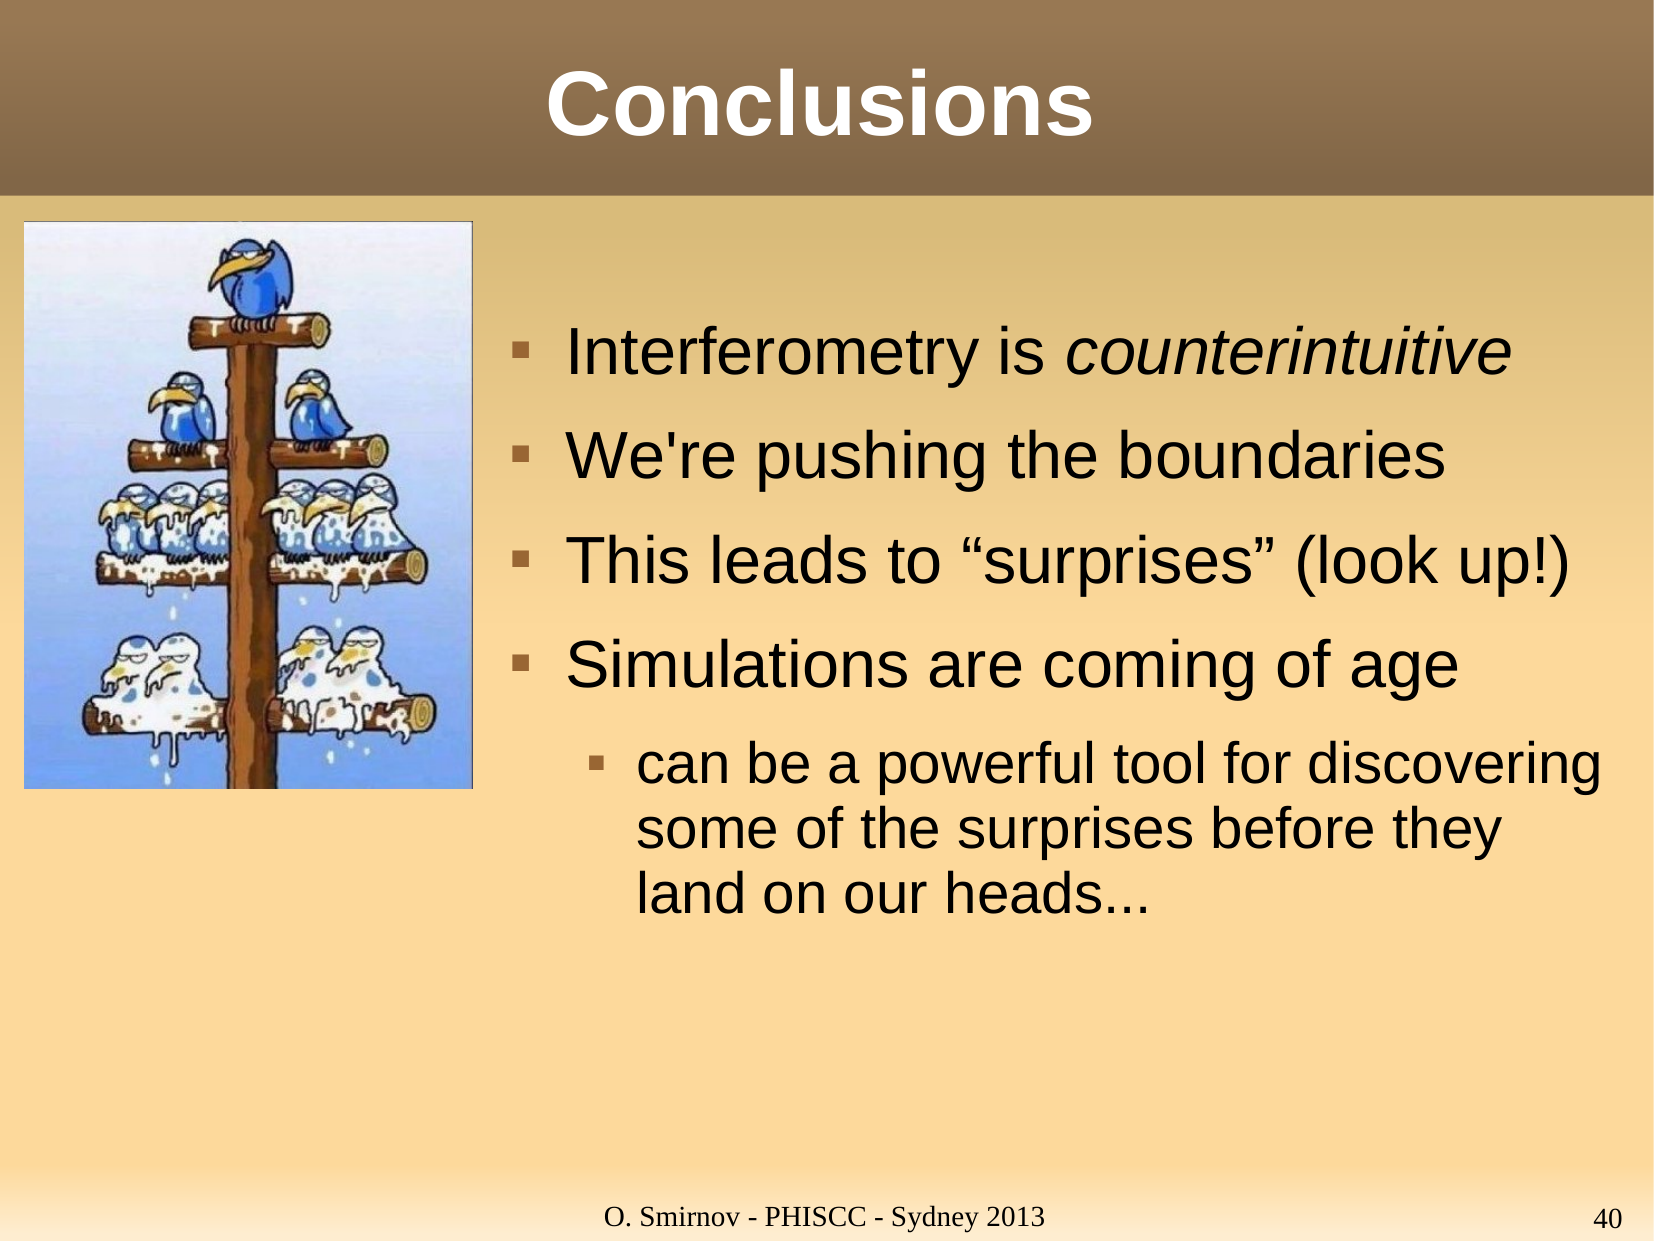

# Conclusions
Interferometry is counterintuitive
We're pushing the boundaries
This leads to “surprises” (look up!)
Simulations are coming of age
can be a powerful tool for discovering some of the surprises before they land on our heads...
O. Smirnov - PHISCC - Sydney 2013
40